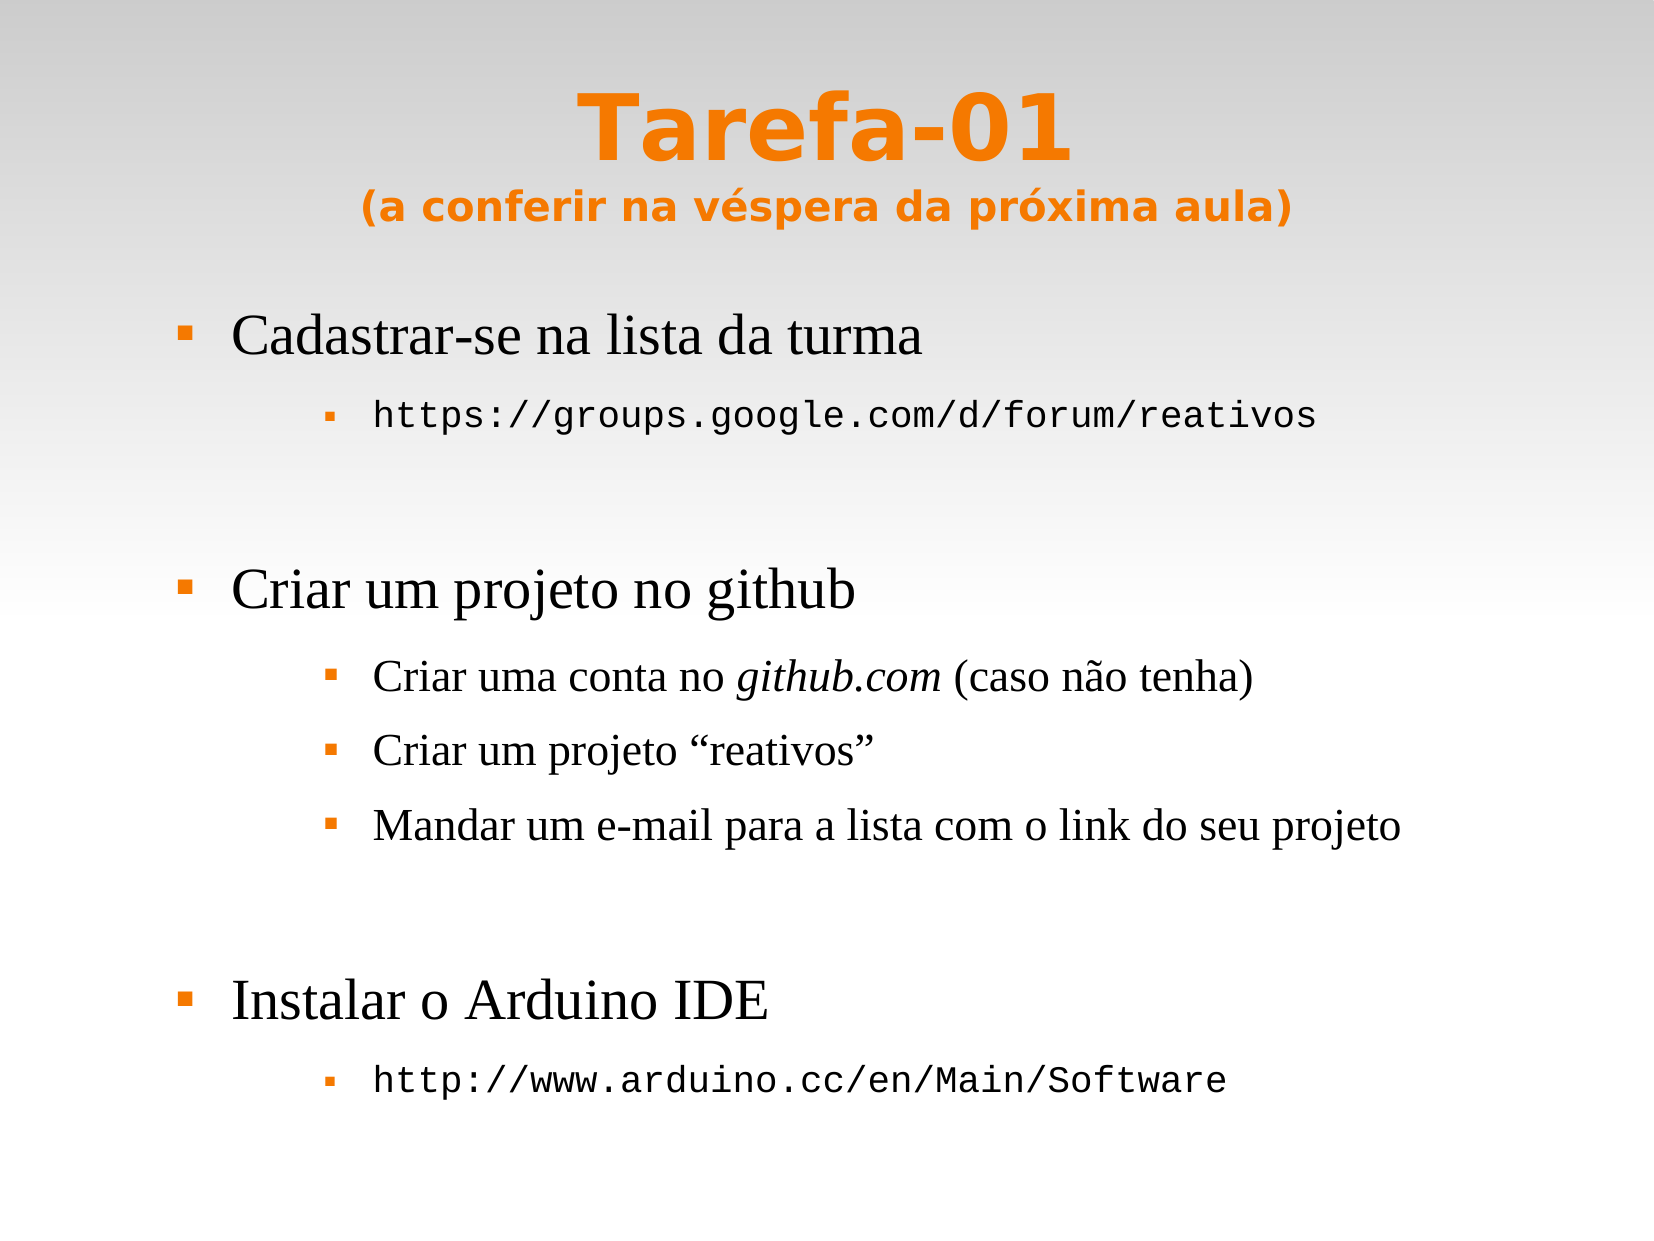

# Tarefa-01 (a conferir na véspera da próxima aula)
Cadastrar-se na lista da turma
https://groups.google.com/d/forum/reativos
Criar um projeto no github
Criar uma conta no github.com (caso não tenha)
Criar um projeto “reativos”
Mandar um e-mail para a lista com o link do seu projeto
Instalar o Arduino IDE
http://www.arduino.cc/en/Main/Software